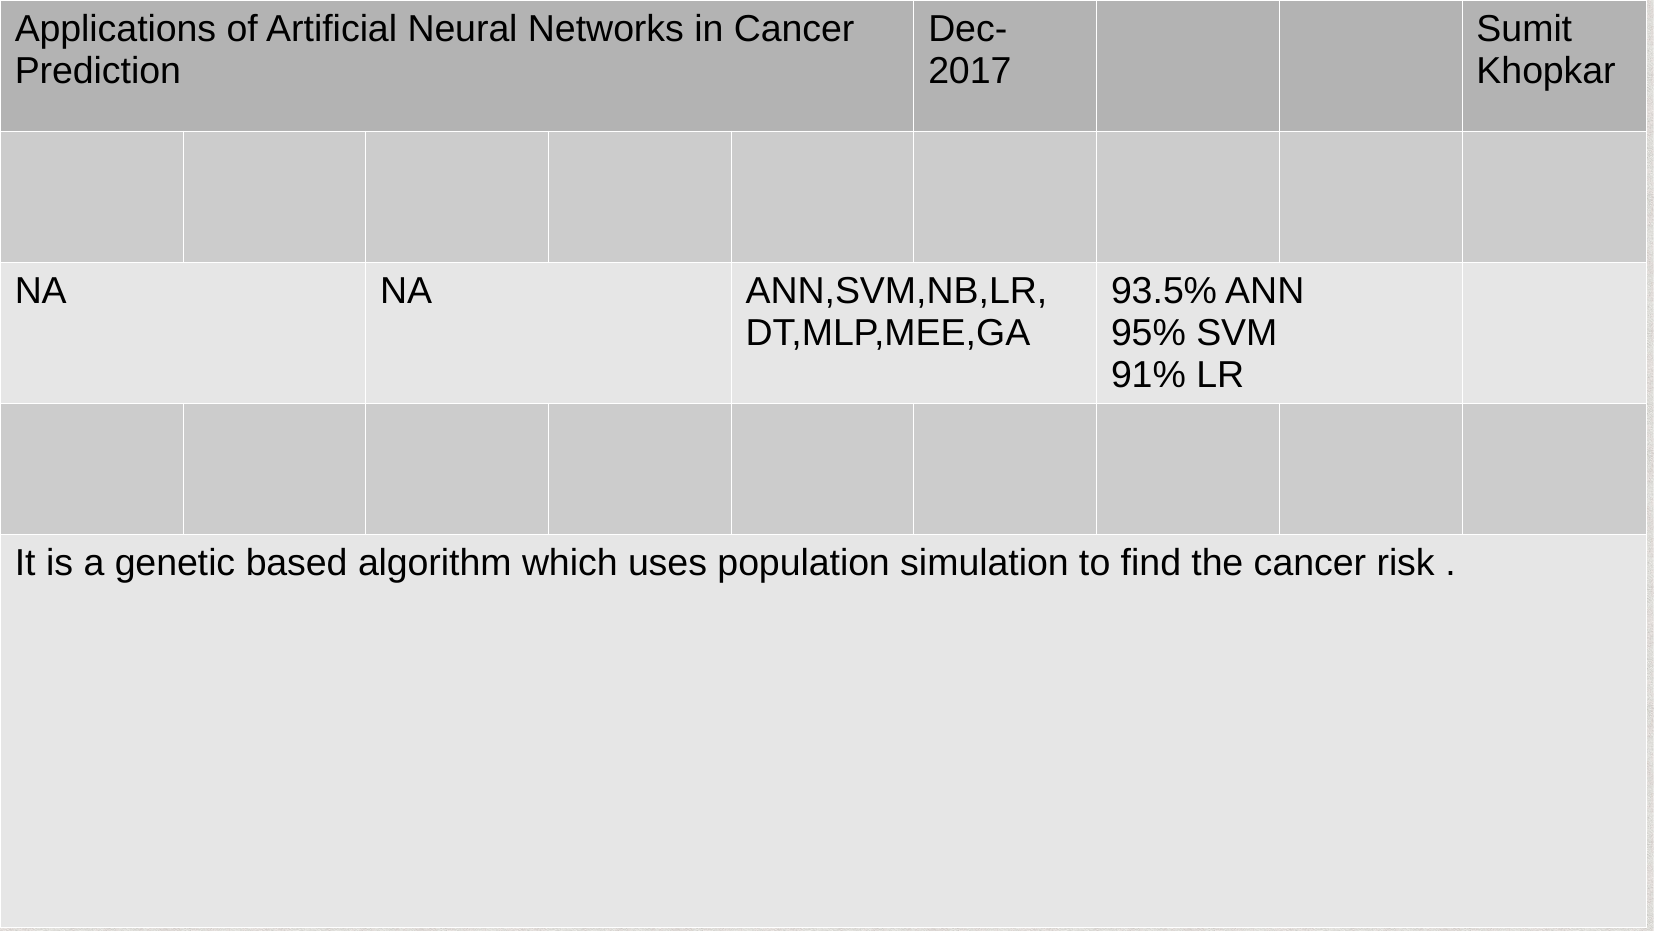

| Applications of Artificial Neural Networks in Cancer Prediction | | | | | Dec-2017 | | | Sumit Khopkar |
| --- | --- | --- | --- | --- | --- | --- | --- | --- |
| | | | | | | | | |
| NA | | NA | | ANN,SVM,NB,LR, DT,MLP,MEE,GA | | 93.5% ANN 95% SVM 91% LR | | |
| | | | | | | | | |
| It is a genetic based algorithm which uses population simulation to find the cancer risk . | | | | | | | | |